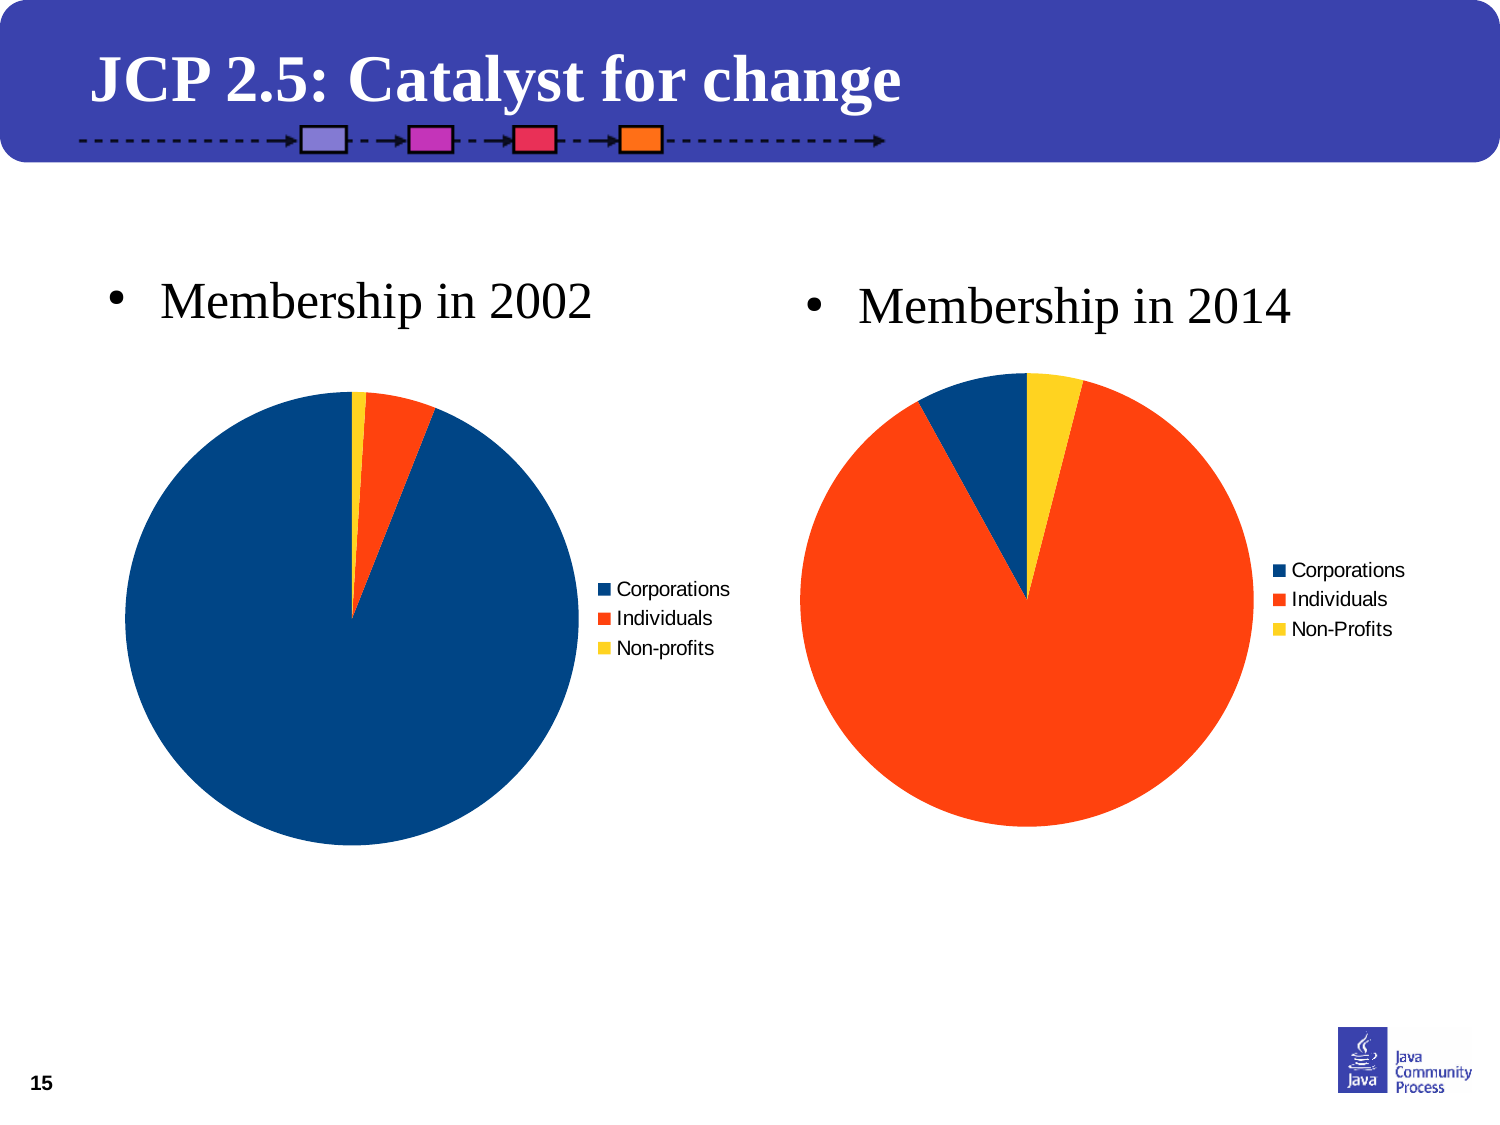

# JCP 2.5: Catalyst for change
### Chart
| Category | Column 1 |
|---|---|
| Corporations | 0.08 |
| Individuals | 0.88 |
| Non-Profits | 0.04 |Membership in 2002
Membership in 2014
### Chart
| Category | Column 1 |
|---|---|
| Corporations | 0.94 |
| Individuals | 0.05 |
| Non-profits | 0.01 |